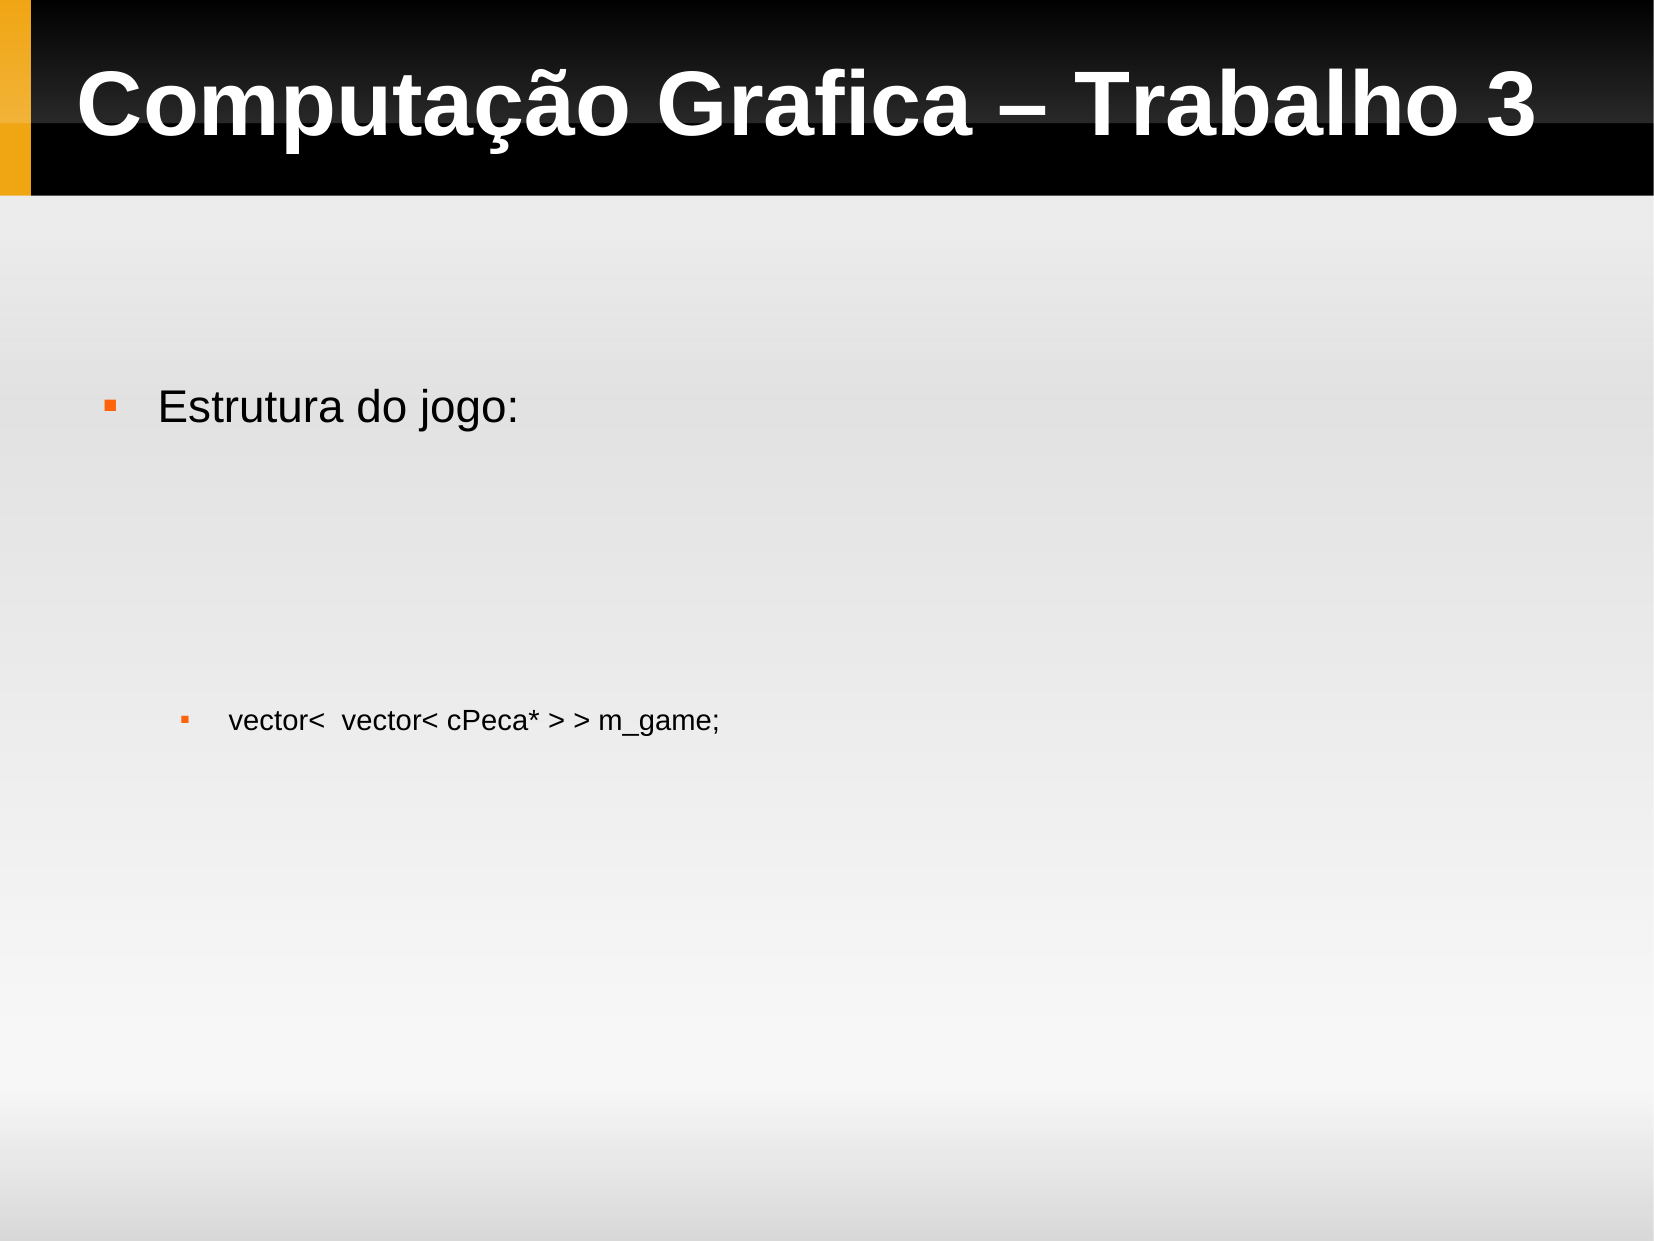

# Computação Grafica – Trabalho 3
Estrutura do jogo:
vector< vector< cPeca* > > m_game;